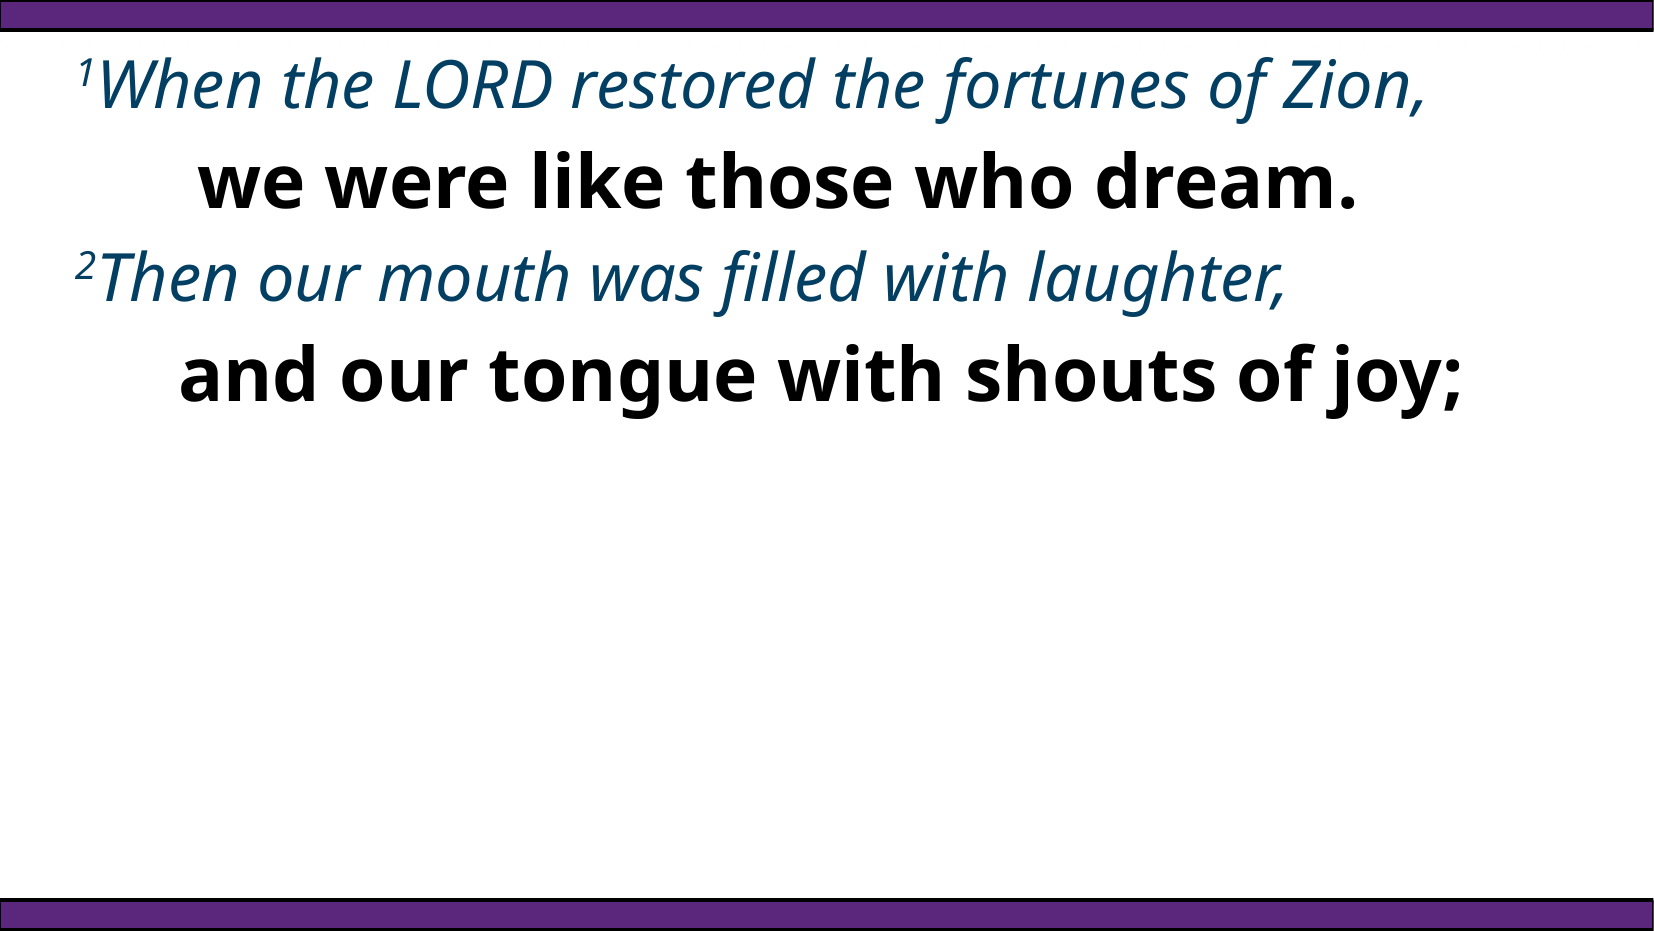

1When the LORD restored the fortunes of Zion,
 we were like those who dream.
2Then our mouth was filled with laughter,
 and our tongue with shouts of joy;